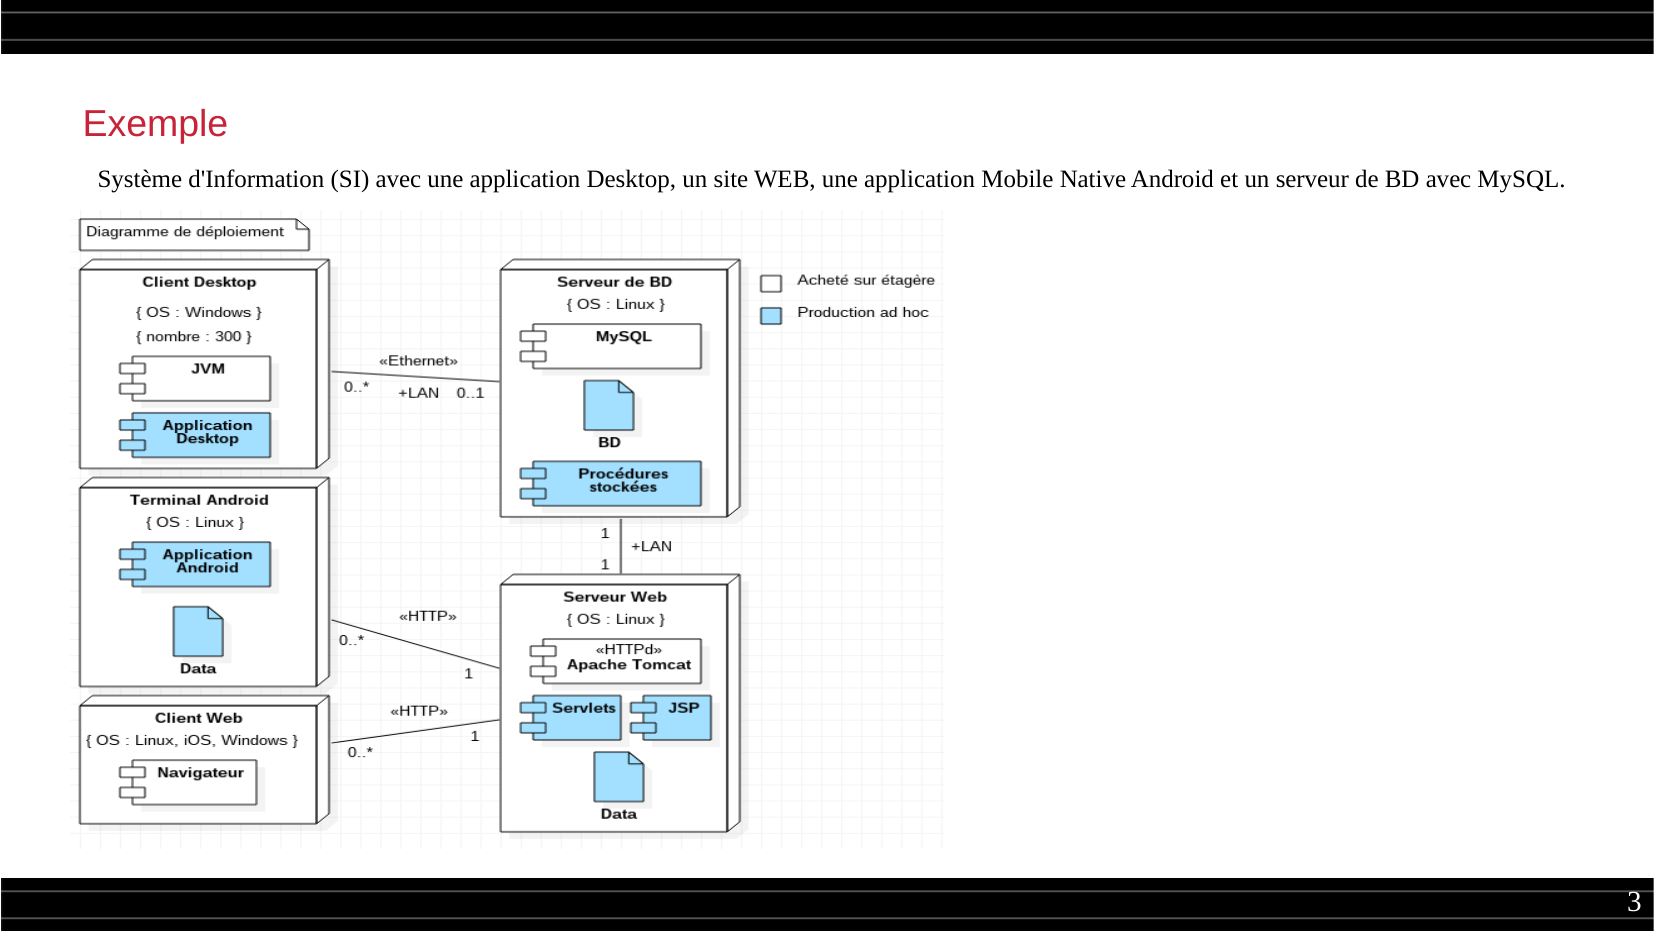

# Exemple
Système d'Information (SI) avec une application Desktop, un site WEB, une application Mobile Native Android et un serveur de BD avec MySQL.